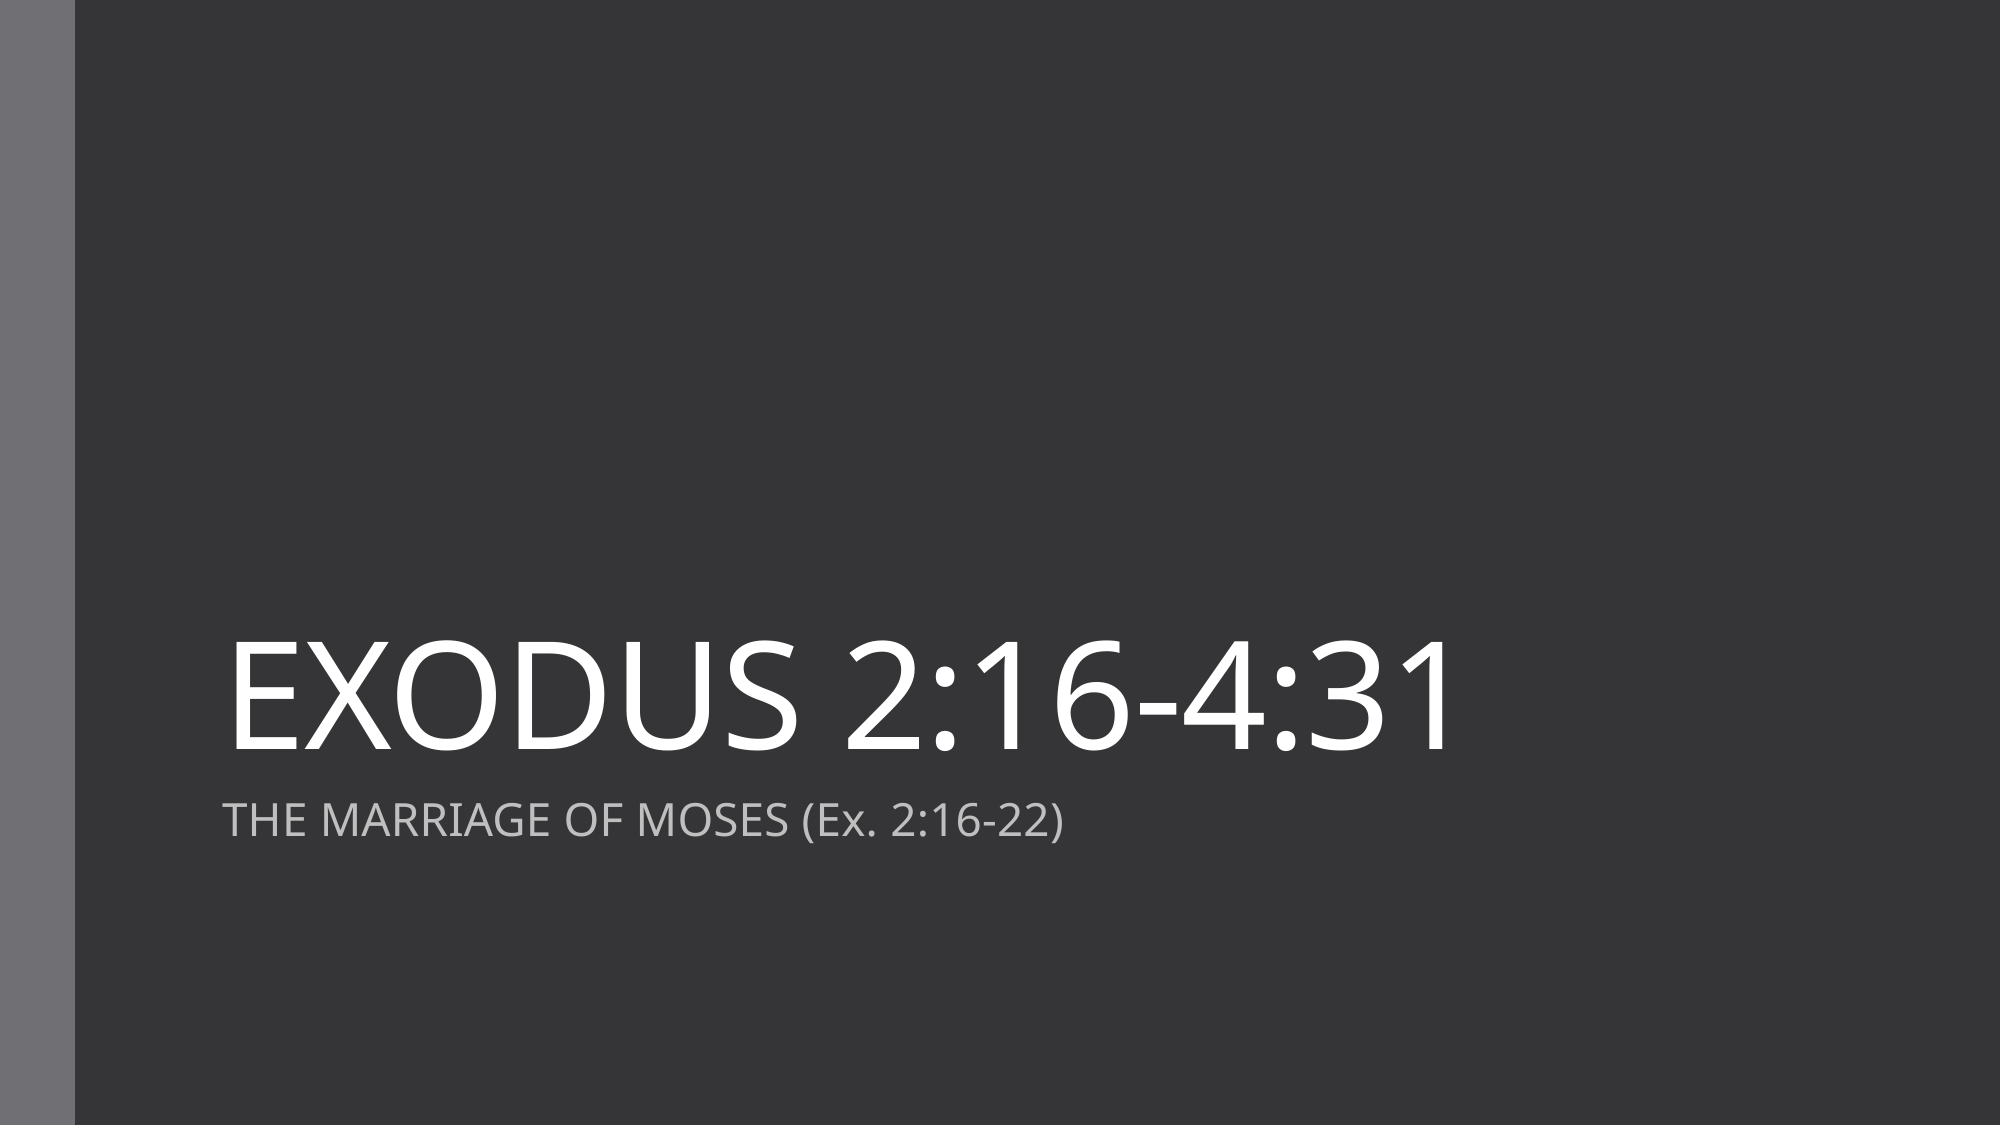

# EXODUS 2:16-4:31
THE MARRIAGE OF MOSES (Ex. 2:16-22)